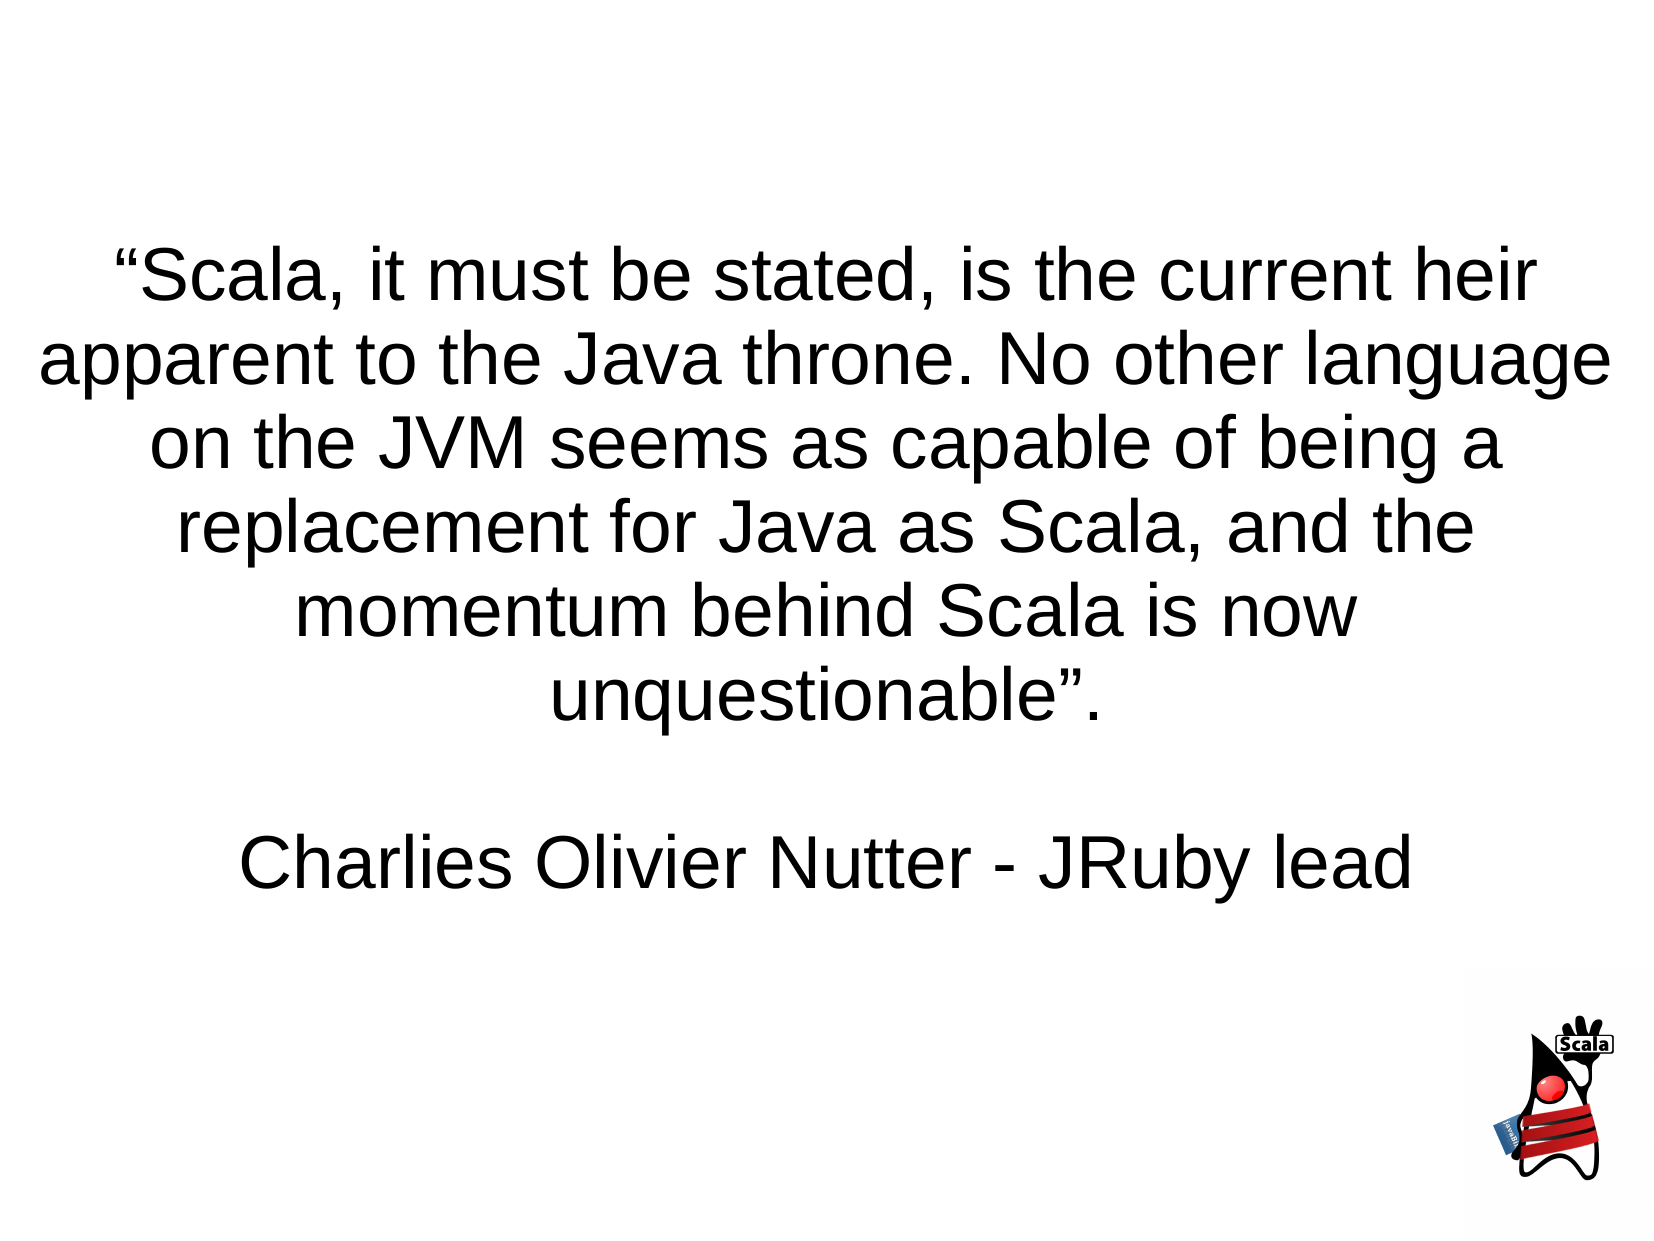

“Scala, it must be stated, is the current heir apparent to the Java throne. No other language on the JVM seems as capable of being a replacement for Java as Scala, and the momentum behind Scala is now unquestionable”.
Charlies Olivier Nutter - JRuby lead